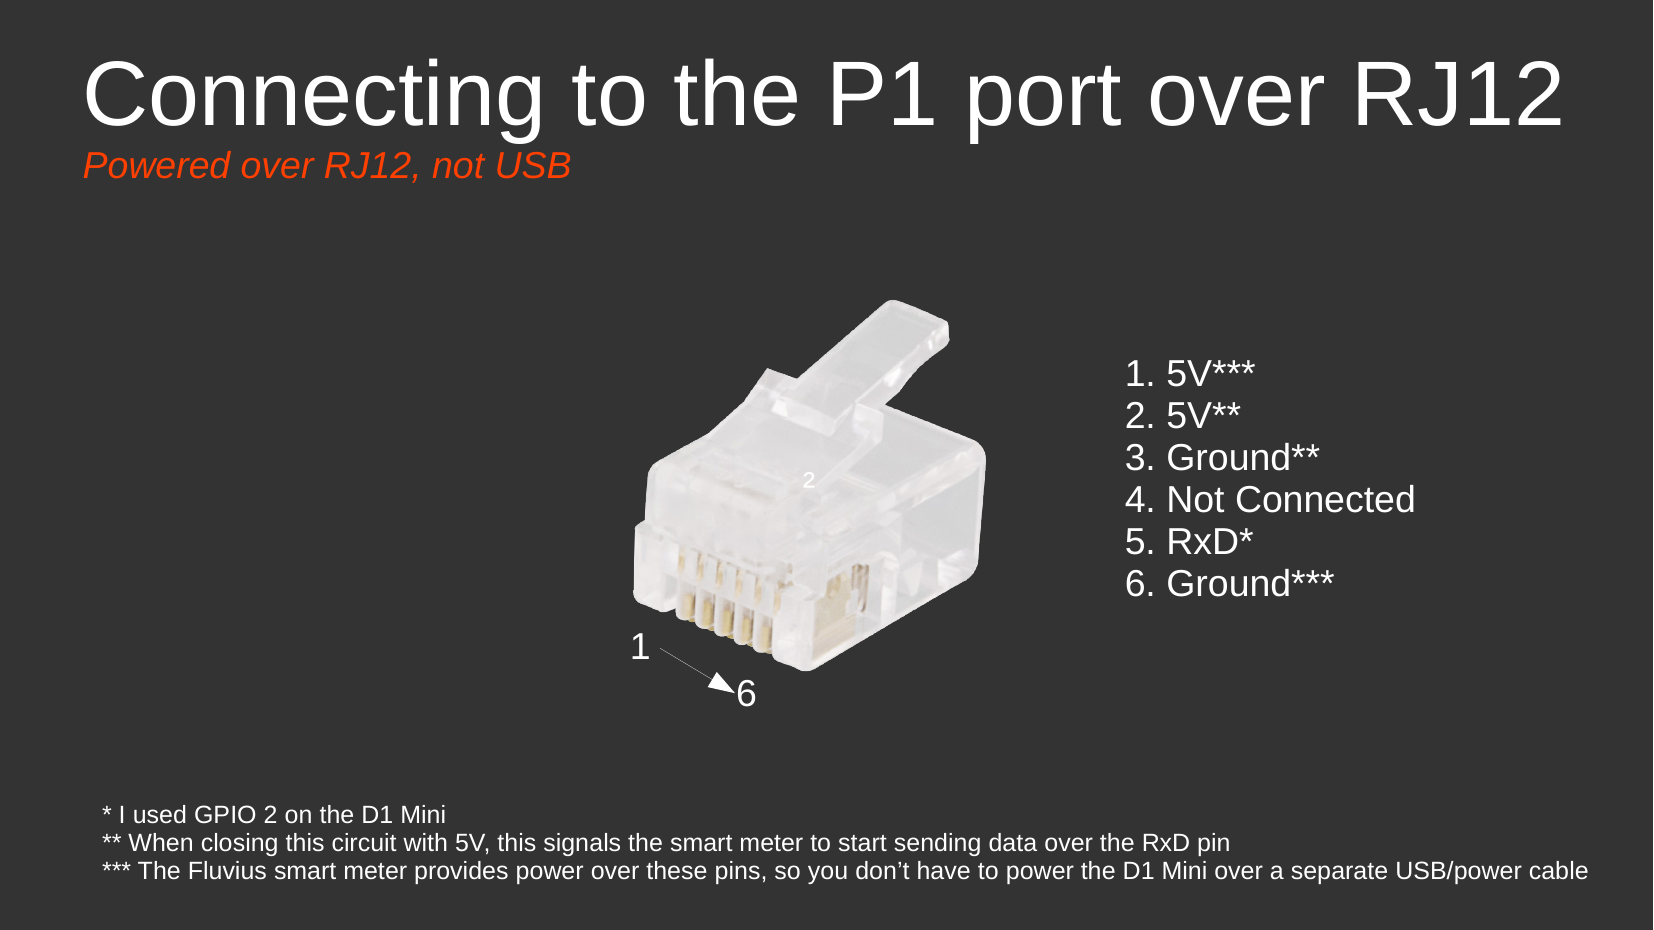

# Connecting to the P1 port over RJ12 Powered over RJ12, not USB
²
1. 5V***
2. 5V**
3. Ground**
4. Not Connected
5. RxD*
6. Ground***
1
6
* I used GPIO 2 on the D1 Mini
** When closing this circuit with 5V, this signals the smart meter to start sending data over the RxD pin
*** The Fluvius smart meter provides power over these pins, so you don’t have to power the D1 Mini over a separate USB/power cable